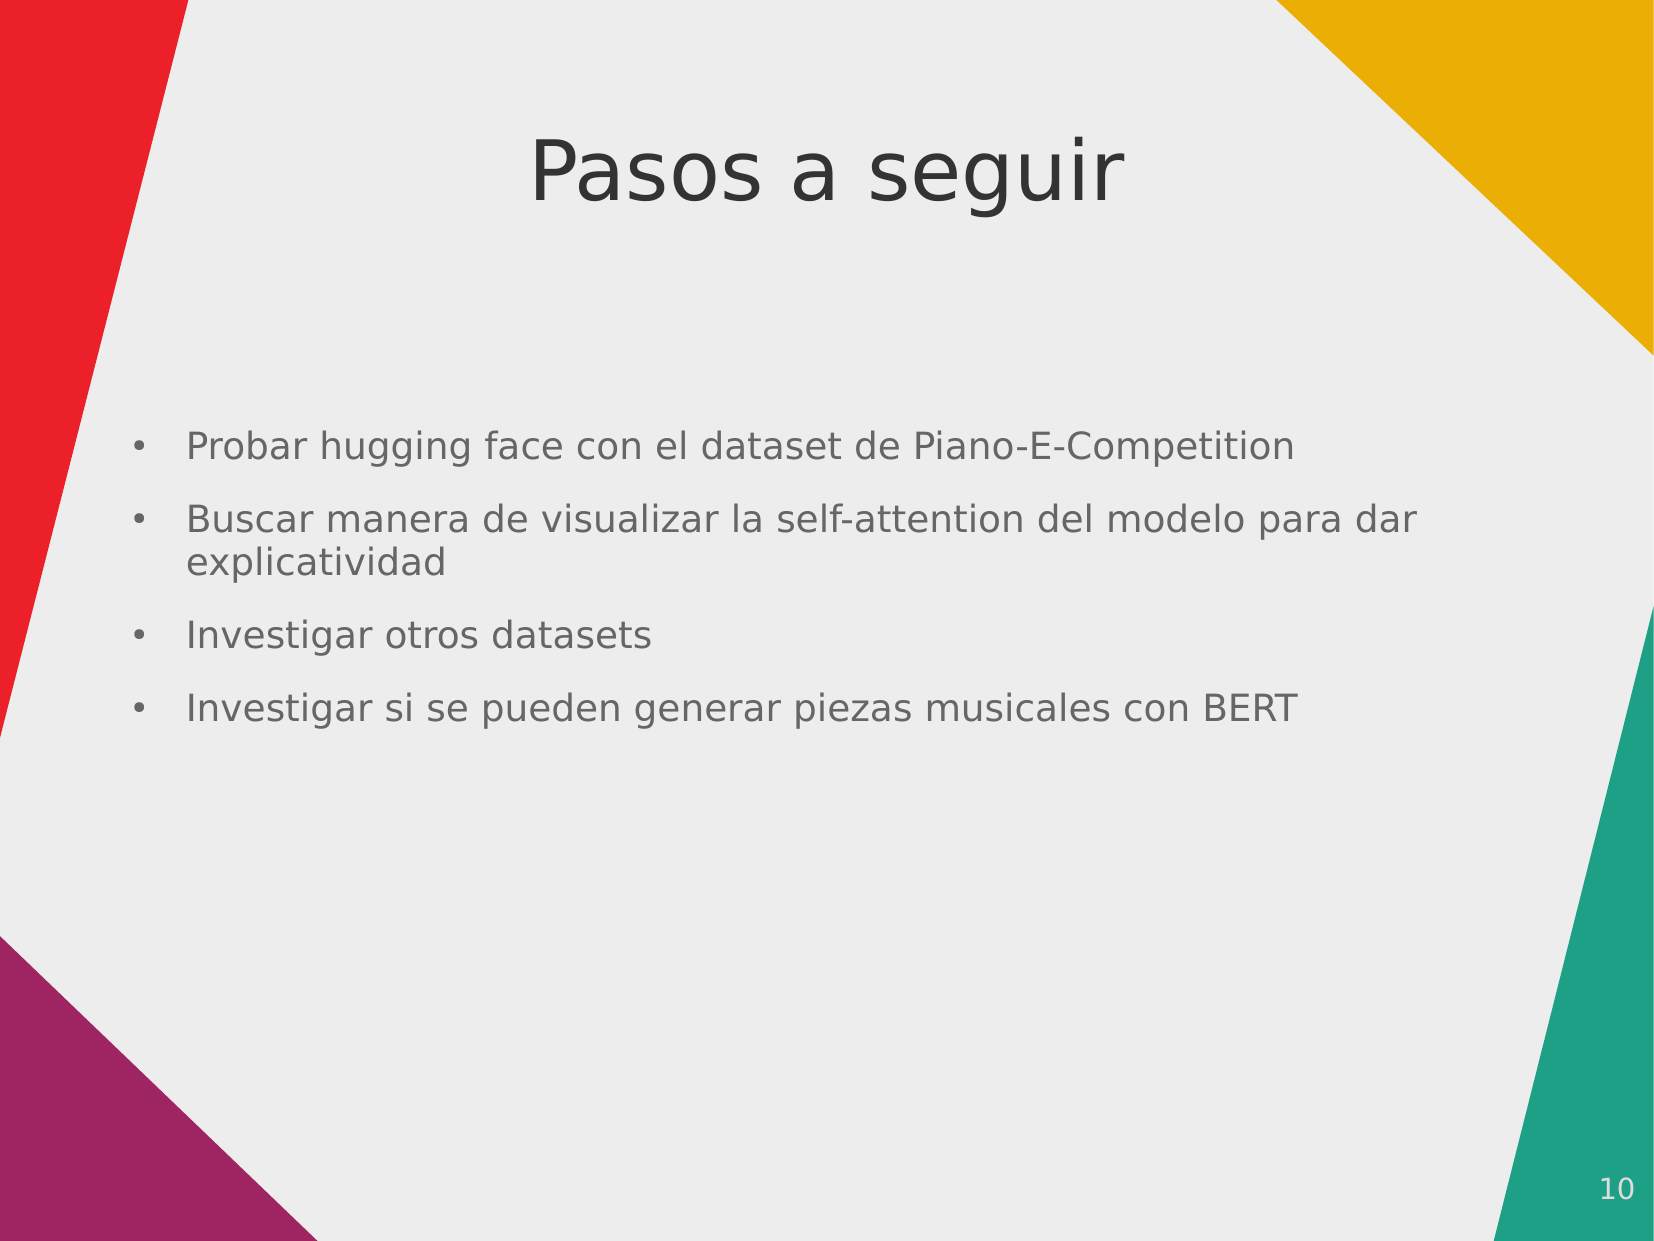

# Pasos a seguir
Probar hugging face con el dataset de Piano-E-Competition
Buscar manera de visualizar la self-attention del modelo para dar explicatividad
Investigar otros datasets
Investigar si se pueden generar piezas musicales con BERT
10